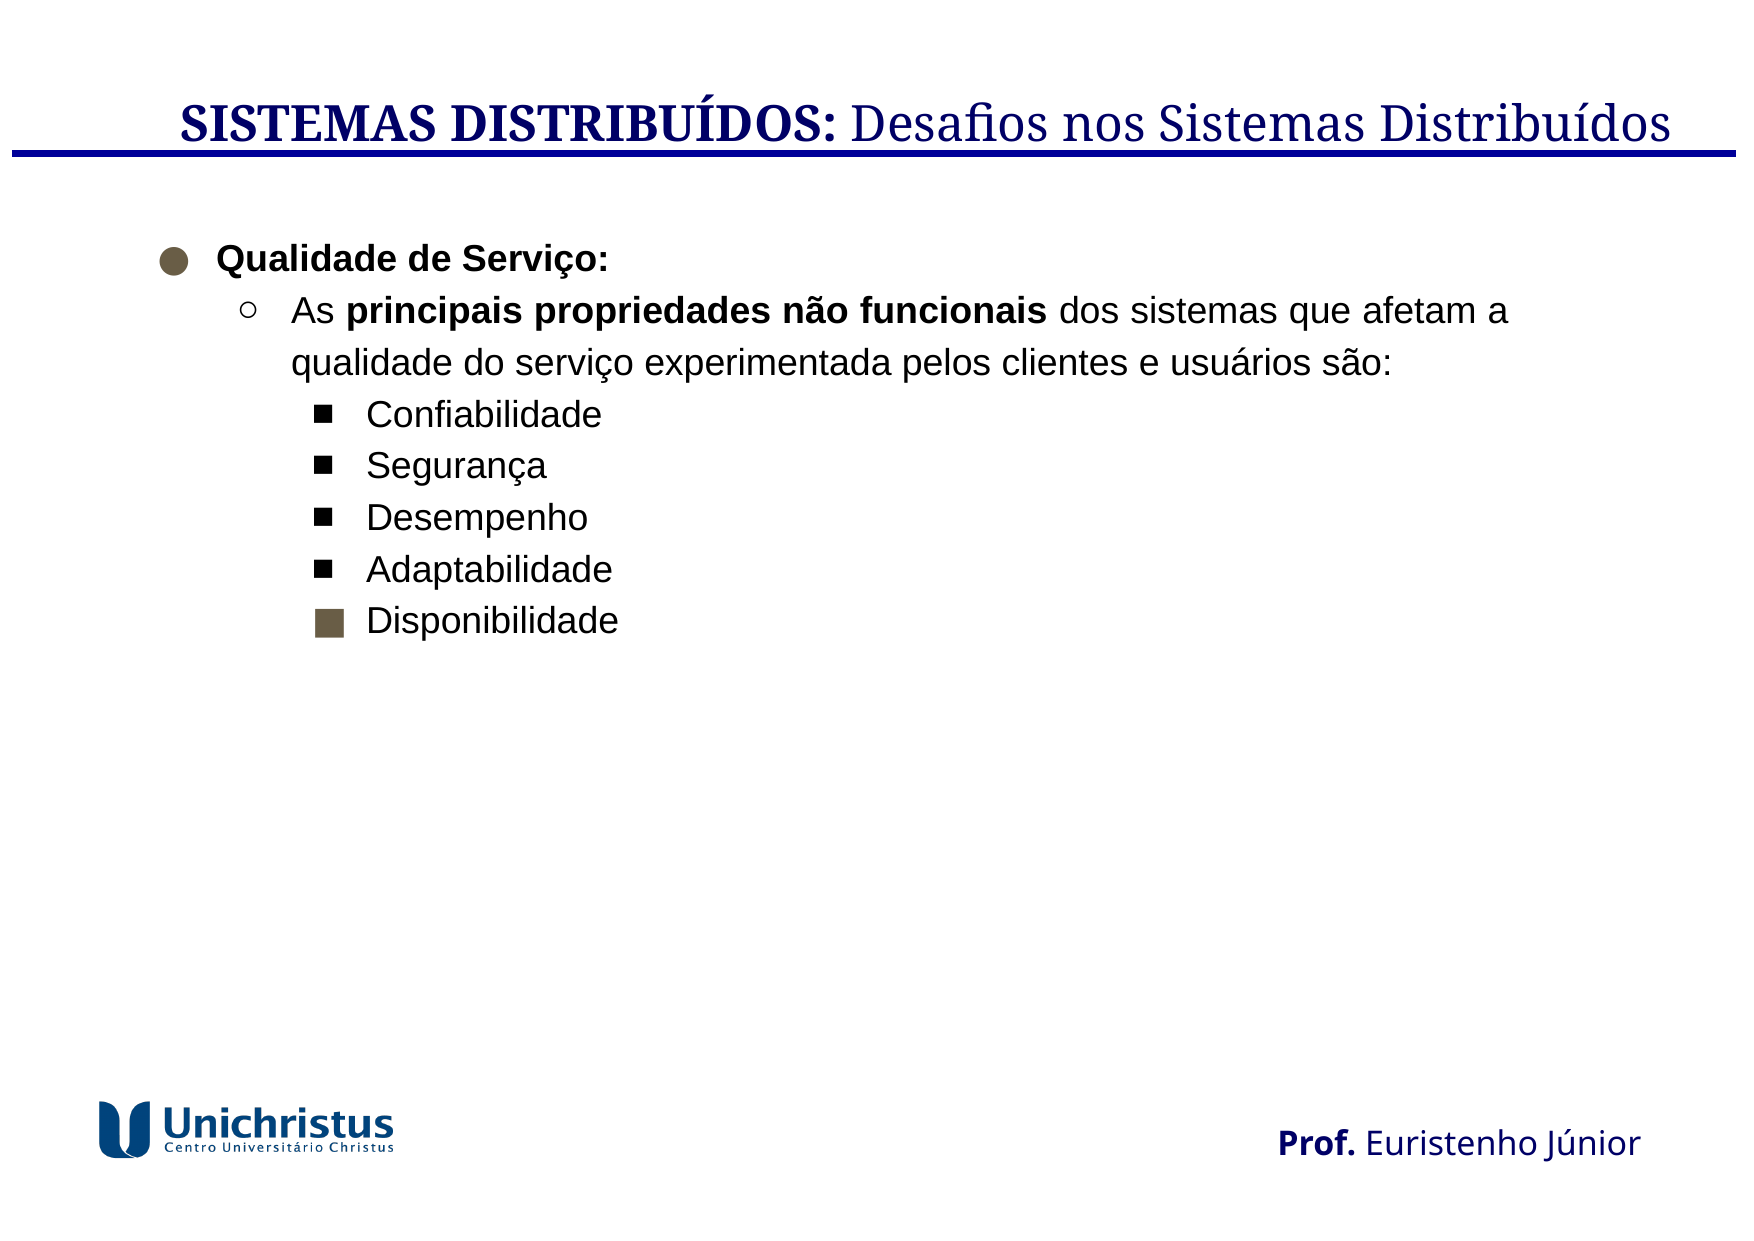

SISTEMAS DISTRIBUÍDOS: Desafios nos Sistemas Distribuídos
Qualidade de Serviço:
As principais propriedades não funcionais dos sistemas que afetam a qualidade do serviço experimentada pelos clientes e usuários são:
Confiabilidade
Segurança
Desempenho
Adaptabilidade
Disponibilidade
Prof. Euristenho Júnior